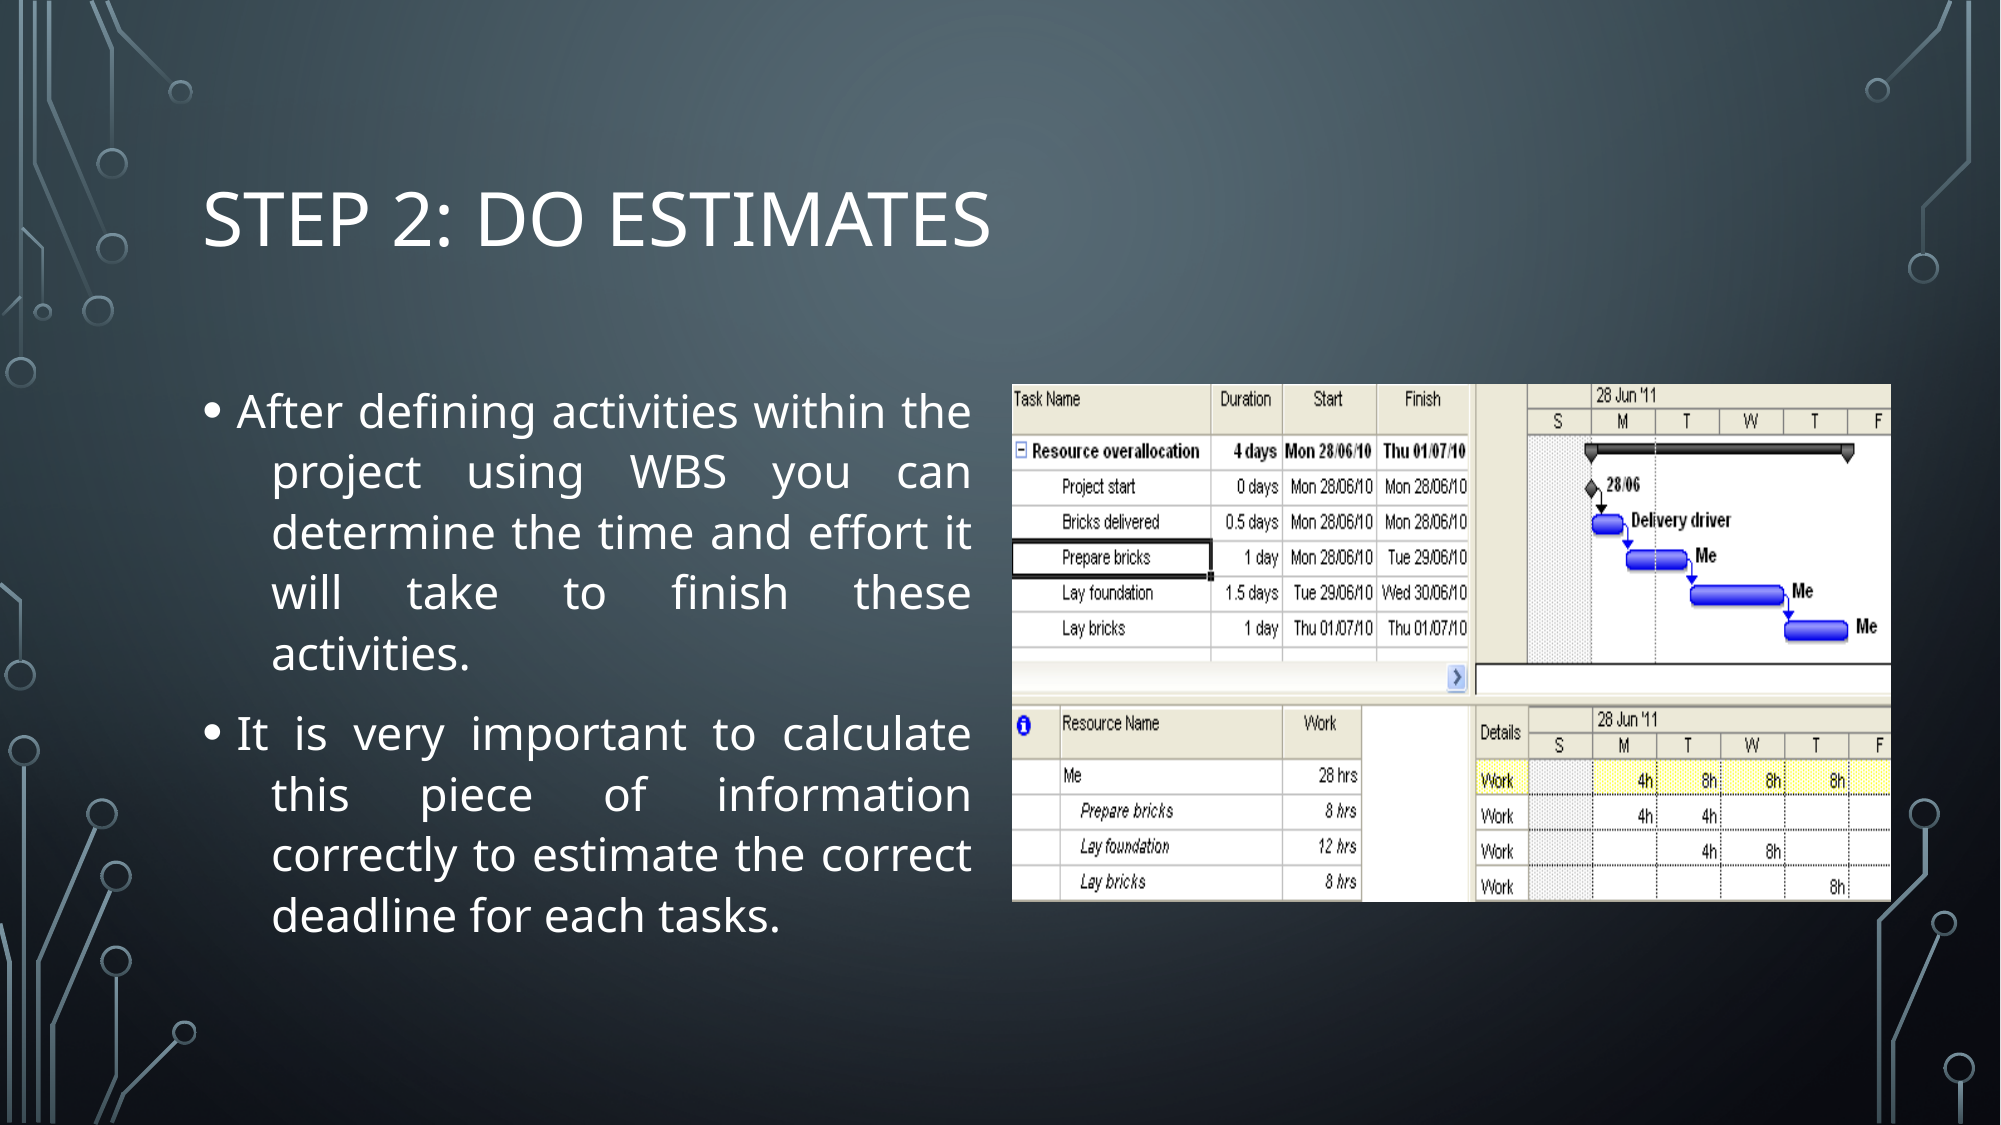

# Step 2: do estimates
After defining activities within the project using WBS you can determine the time and effort it will take to finish these activities.
It is very important to calculate this piece of information correctly to estimate the correct deadline for each tasks.